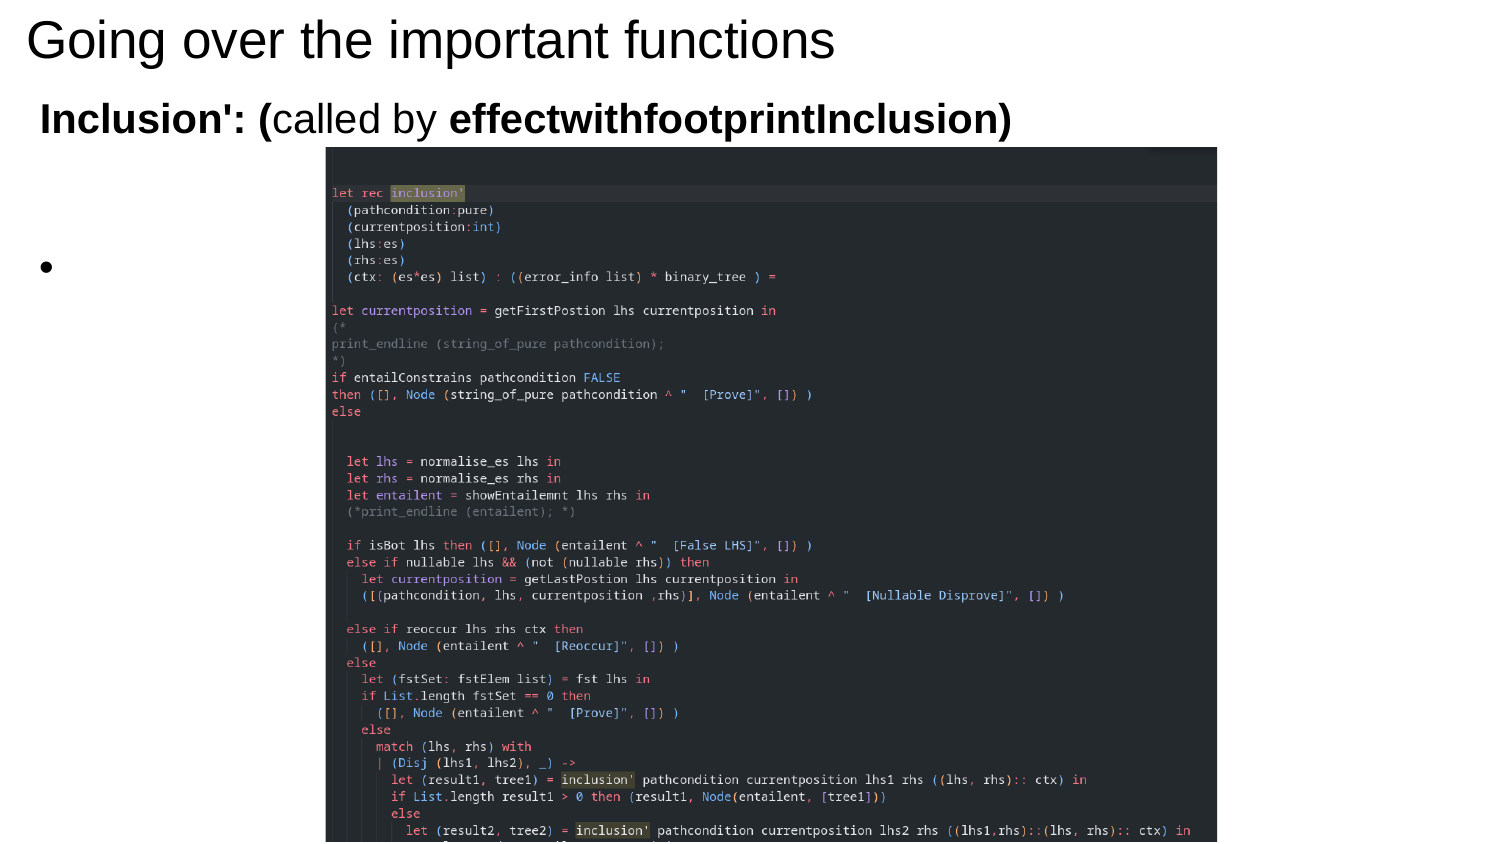

# Going over the important functions
Inclusion': (called by effectwithfootprintInclusion)